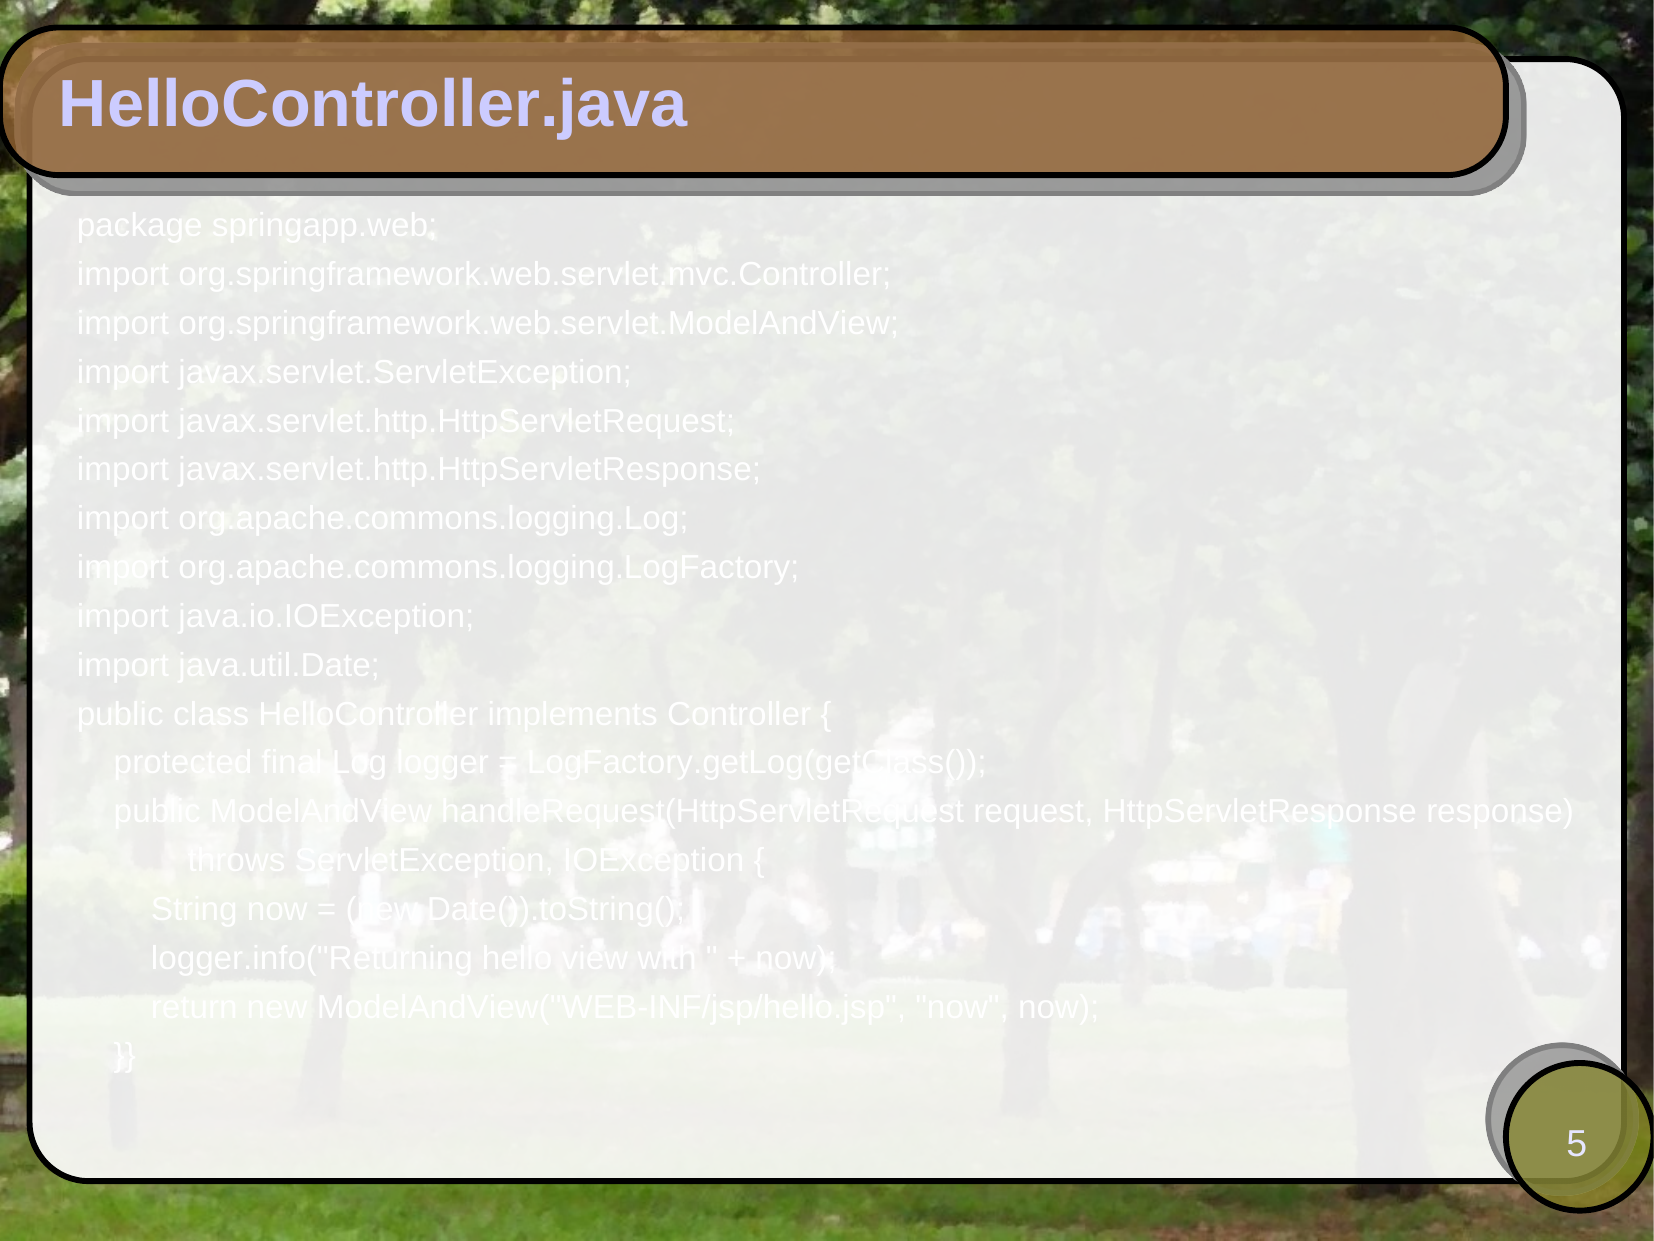

# HelloController.java
package springapp.web;
import org.springframework.web.servlet.mvc.Controller;
import org.springframework.web.servlet.ModelAndView;
import javax.servlet.ServletException;
import javax.servlet.http.HttpServletRequest;
import javax.servlet.http.HttpServletResponse;
import org.apache.commons.logging.Log;
import org.apache.commons.logging.LogFactory;
import java.io.IOException;
import java.util.Date;
public class HelloController implements Controller {
 protected final Log logger = LogFactory.getLog(getClass());
 public ModelAndView handleRequest(HttpServletRequest request, HttpServletResponse response)
 throws ServletException, IOException {
 String now = (new Date()).toString();
 logger.info("Returning hello view with " + now);
 return new ModelAndView("WEB-INF/jsp/hello.jsp", "now", now);
 }}
5